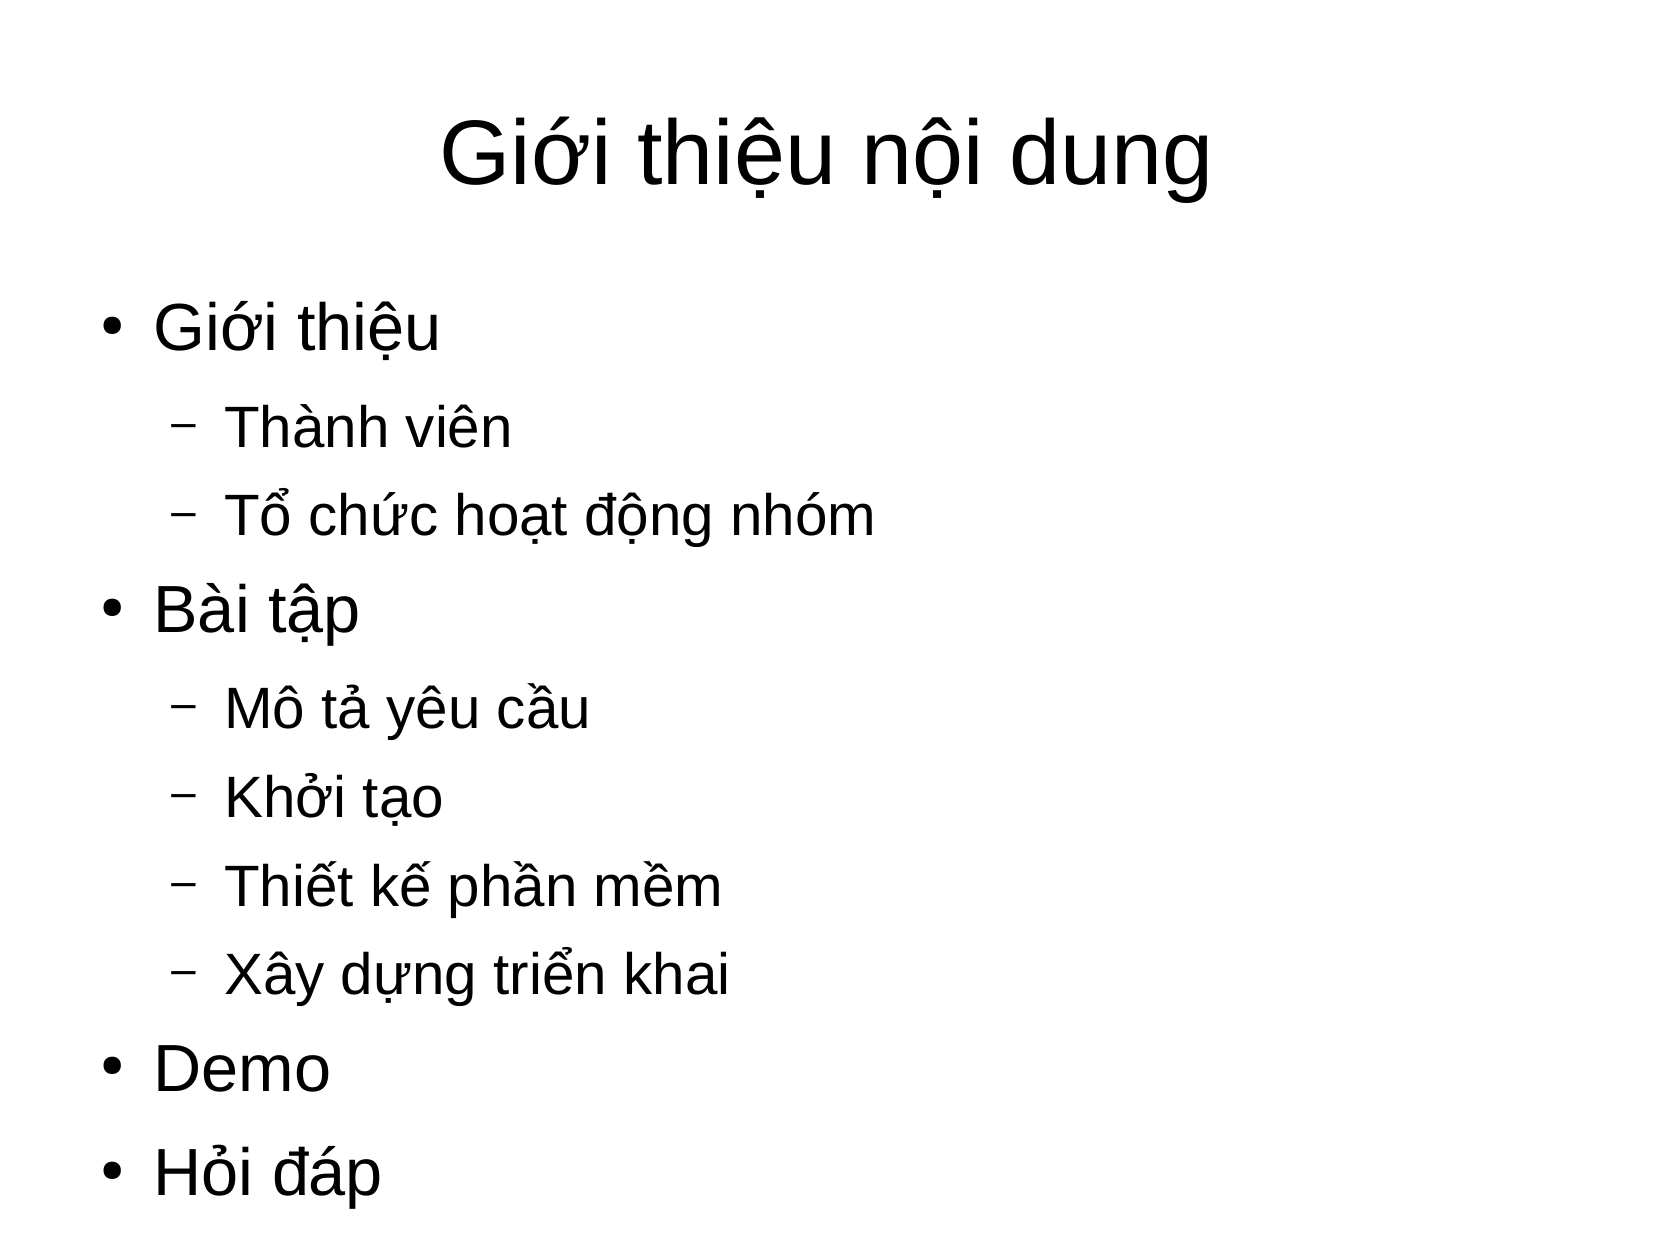

# Giới thiệu nội dung
Giới thiệu
Thành viên
Tổ chức hoạt động nhóm
Bài tập
Mô tả yêu cầu
Khởi tạo
Thiết kế phần mềm
Xây dựng triển khai
Demo
Hỏi đáp